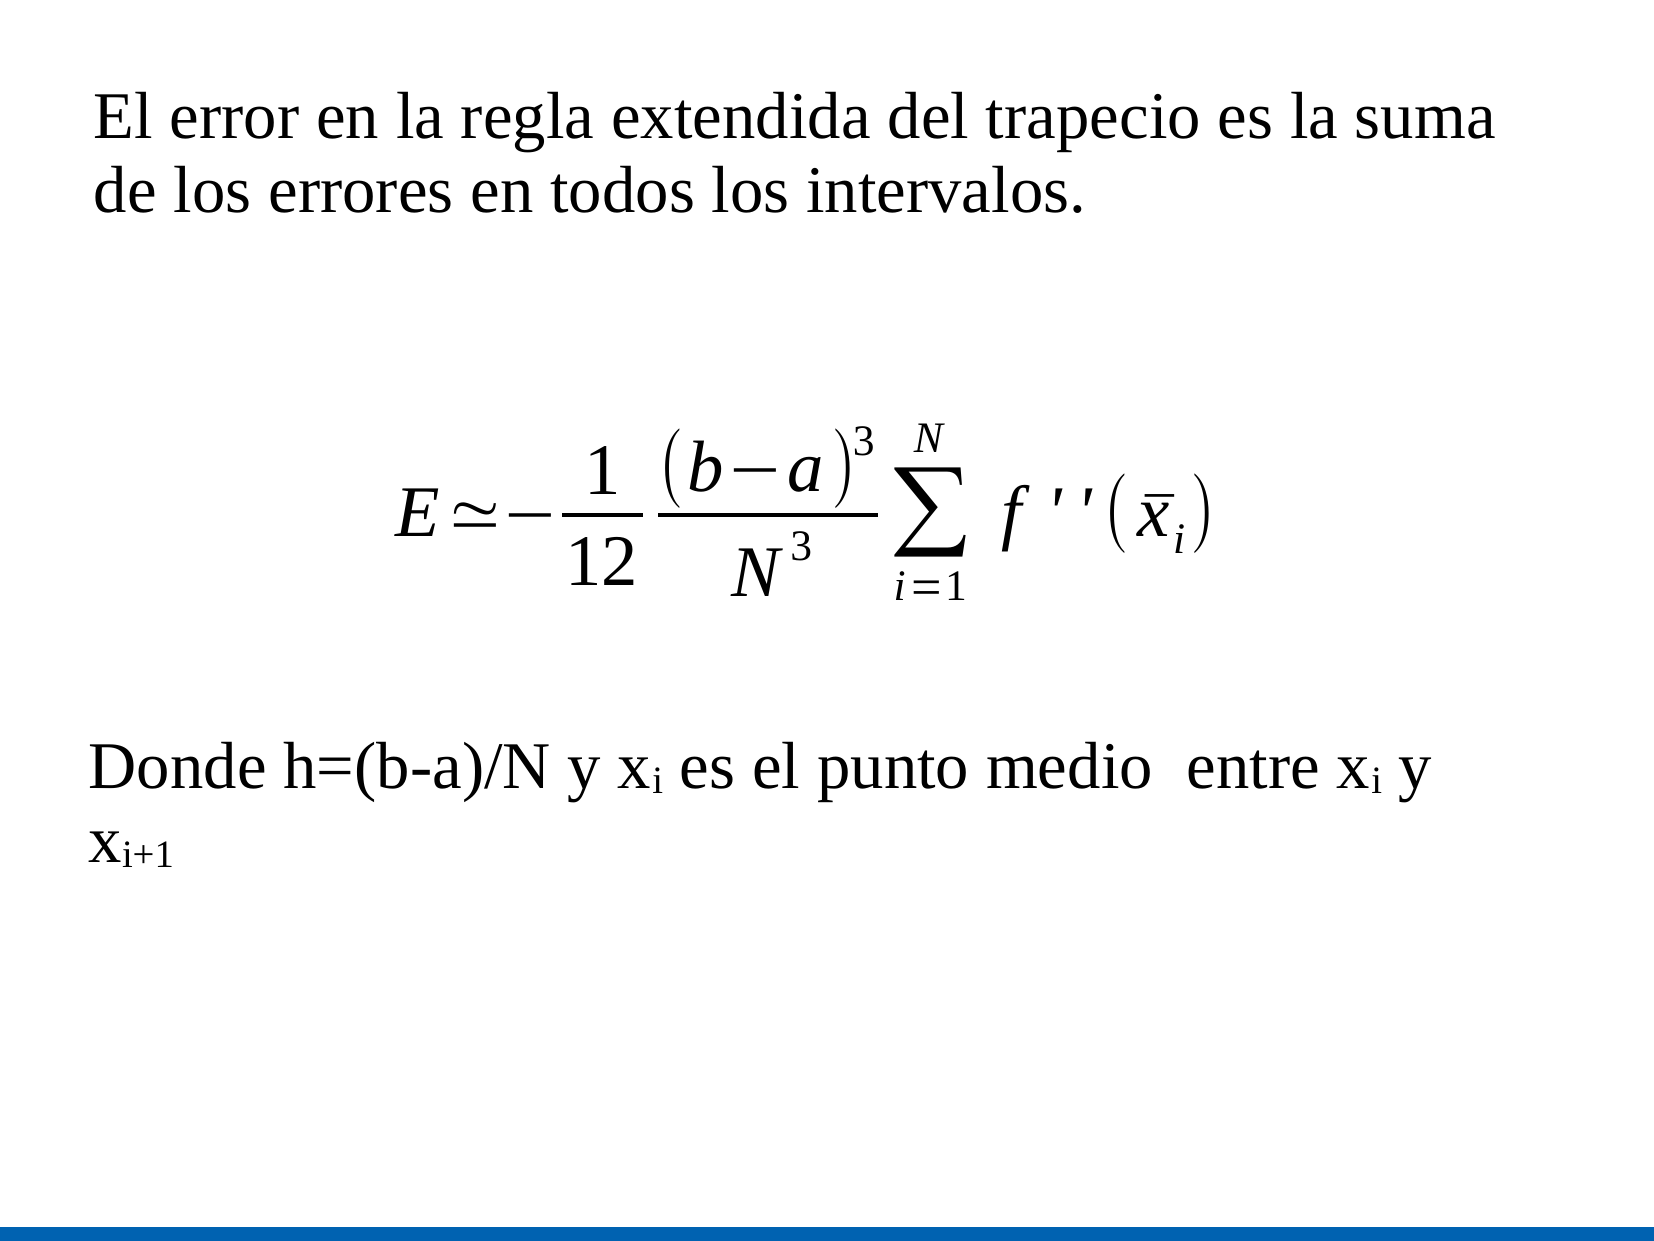

El error en la regla extendida del trapecio es la suma de los errores en todos los intervalos.
# Donde h=(b-a)/N y xi es el punto medio entre xi y xi+1